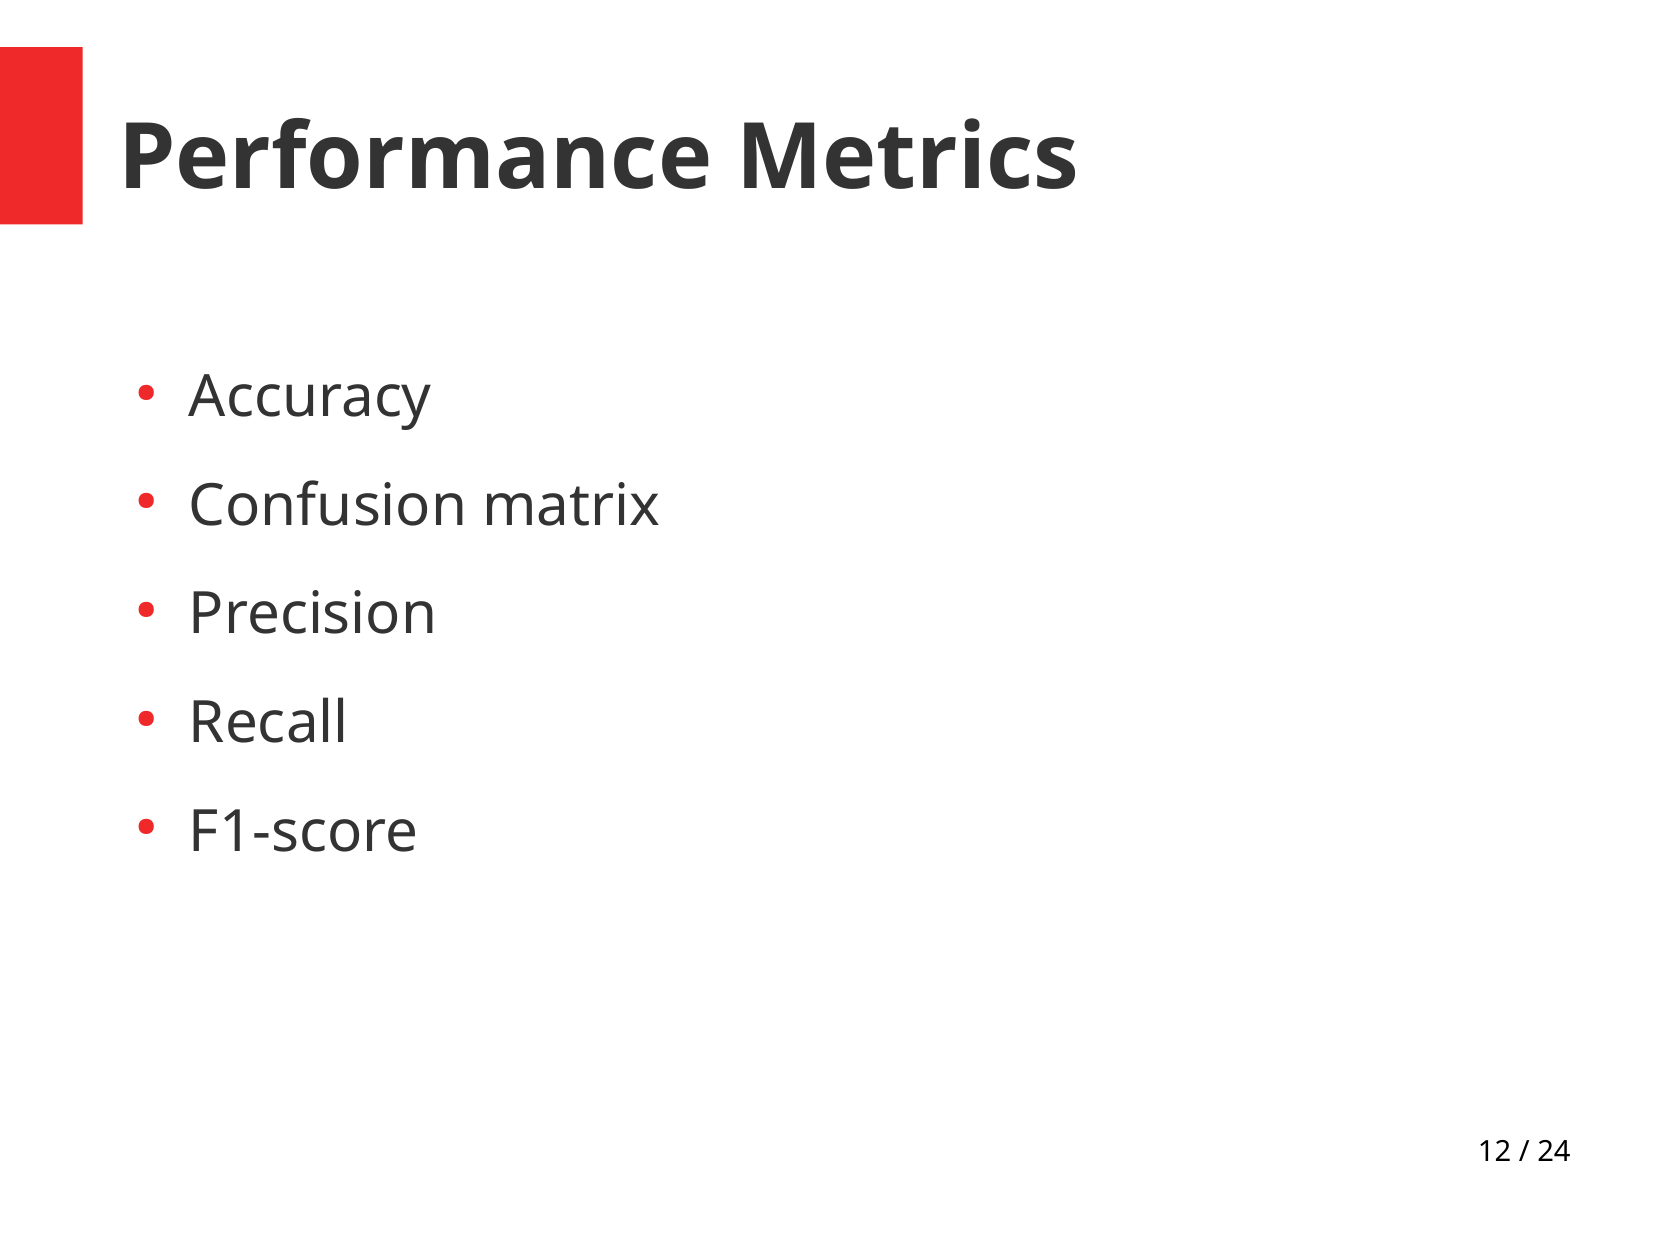

# Performance Metrics
Accuracy
Confusion matrix
Precision
Recall
F1-score
12